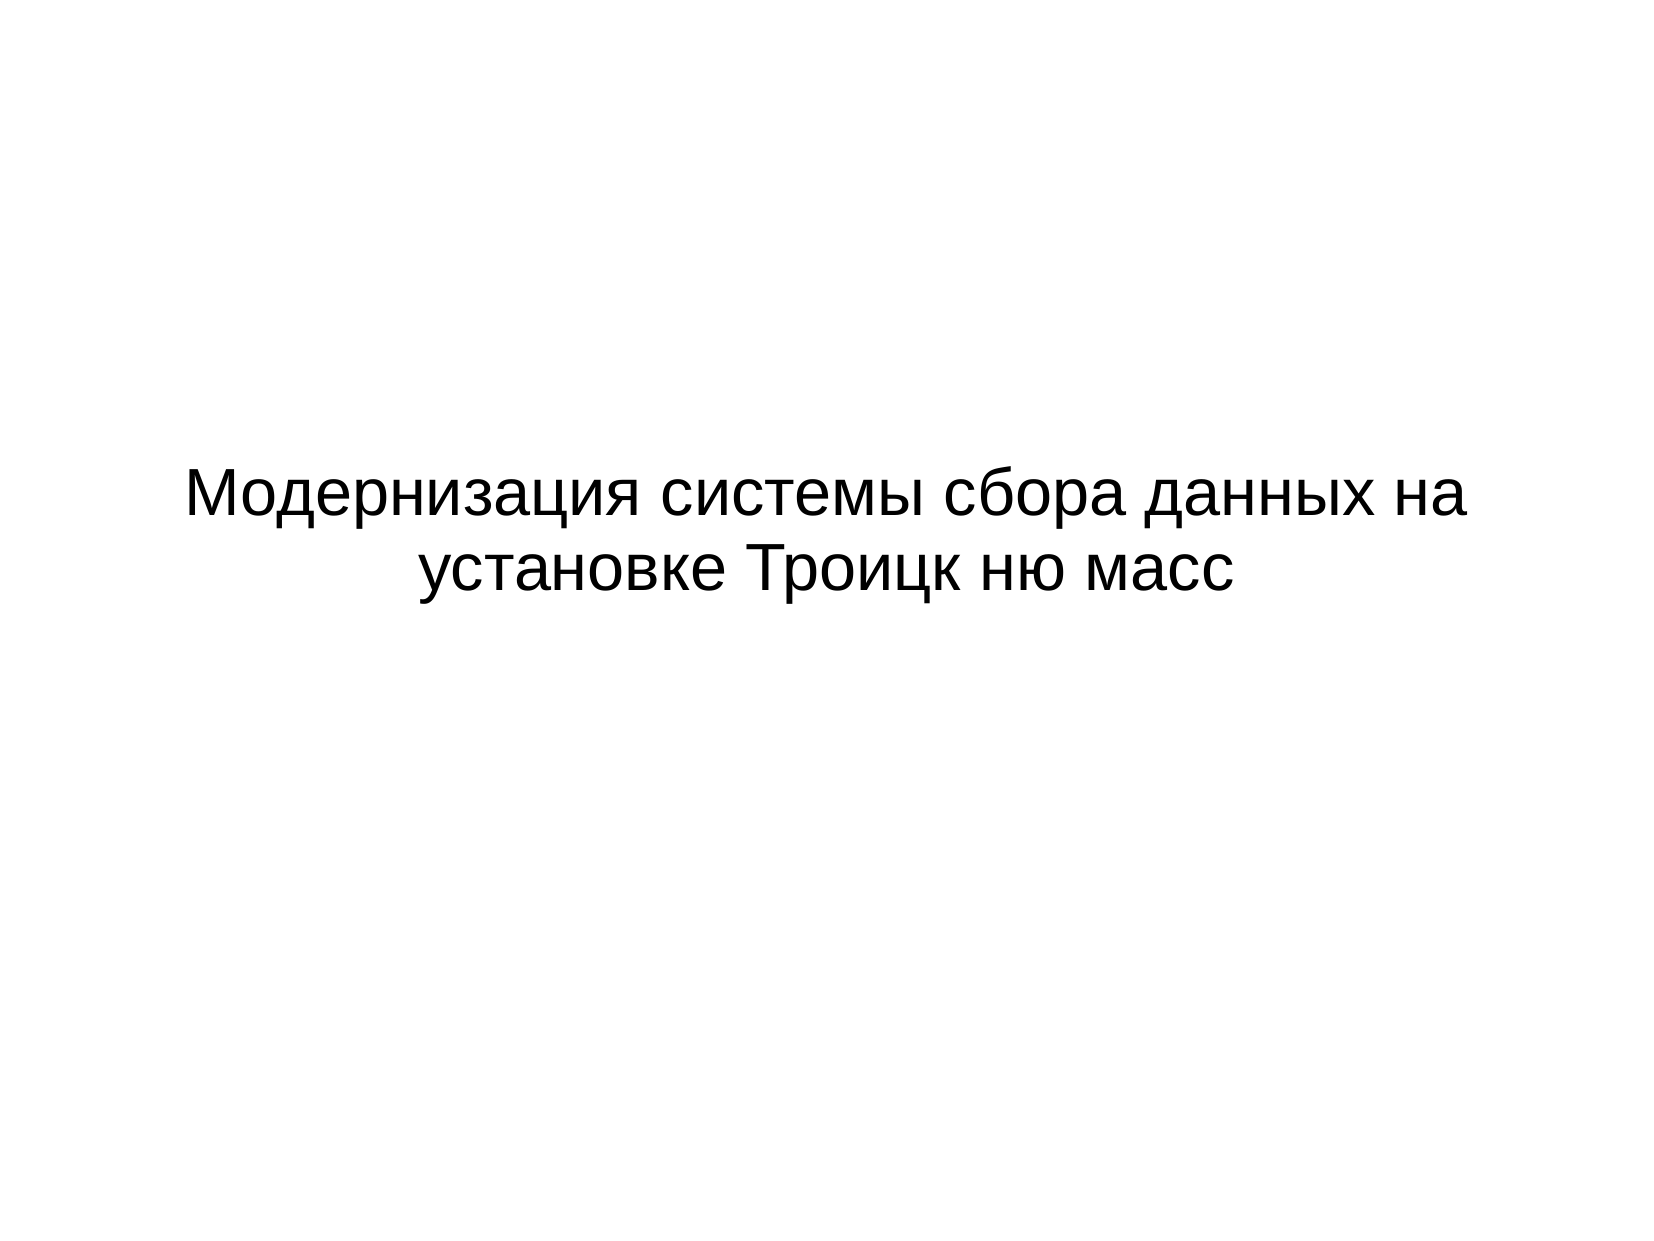

# Модернизация системы сбора данных на установке Троицк ню масс